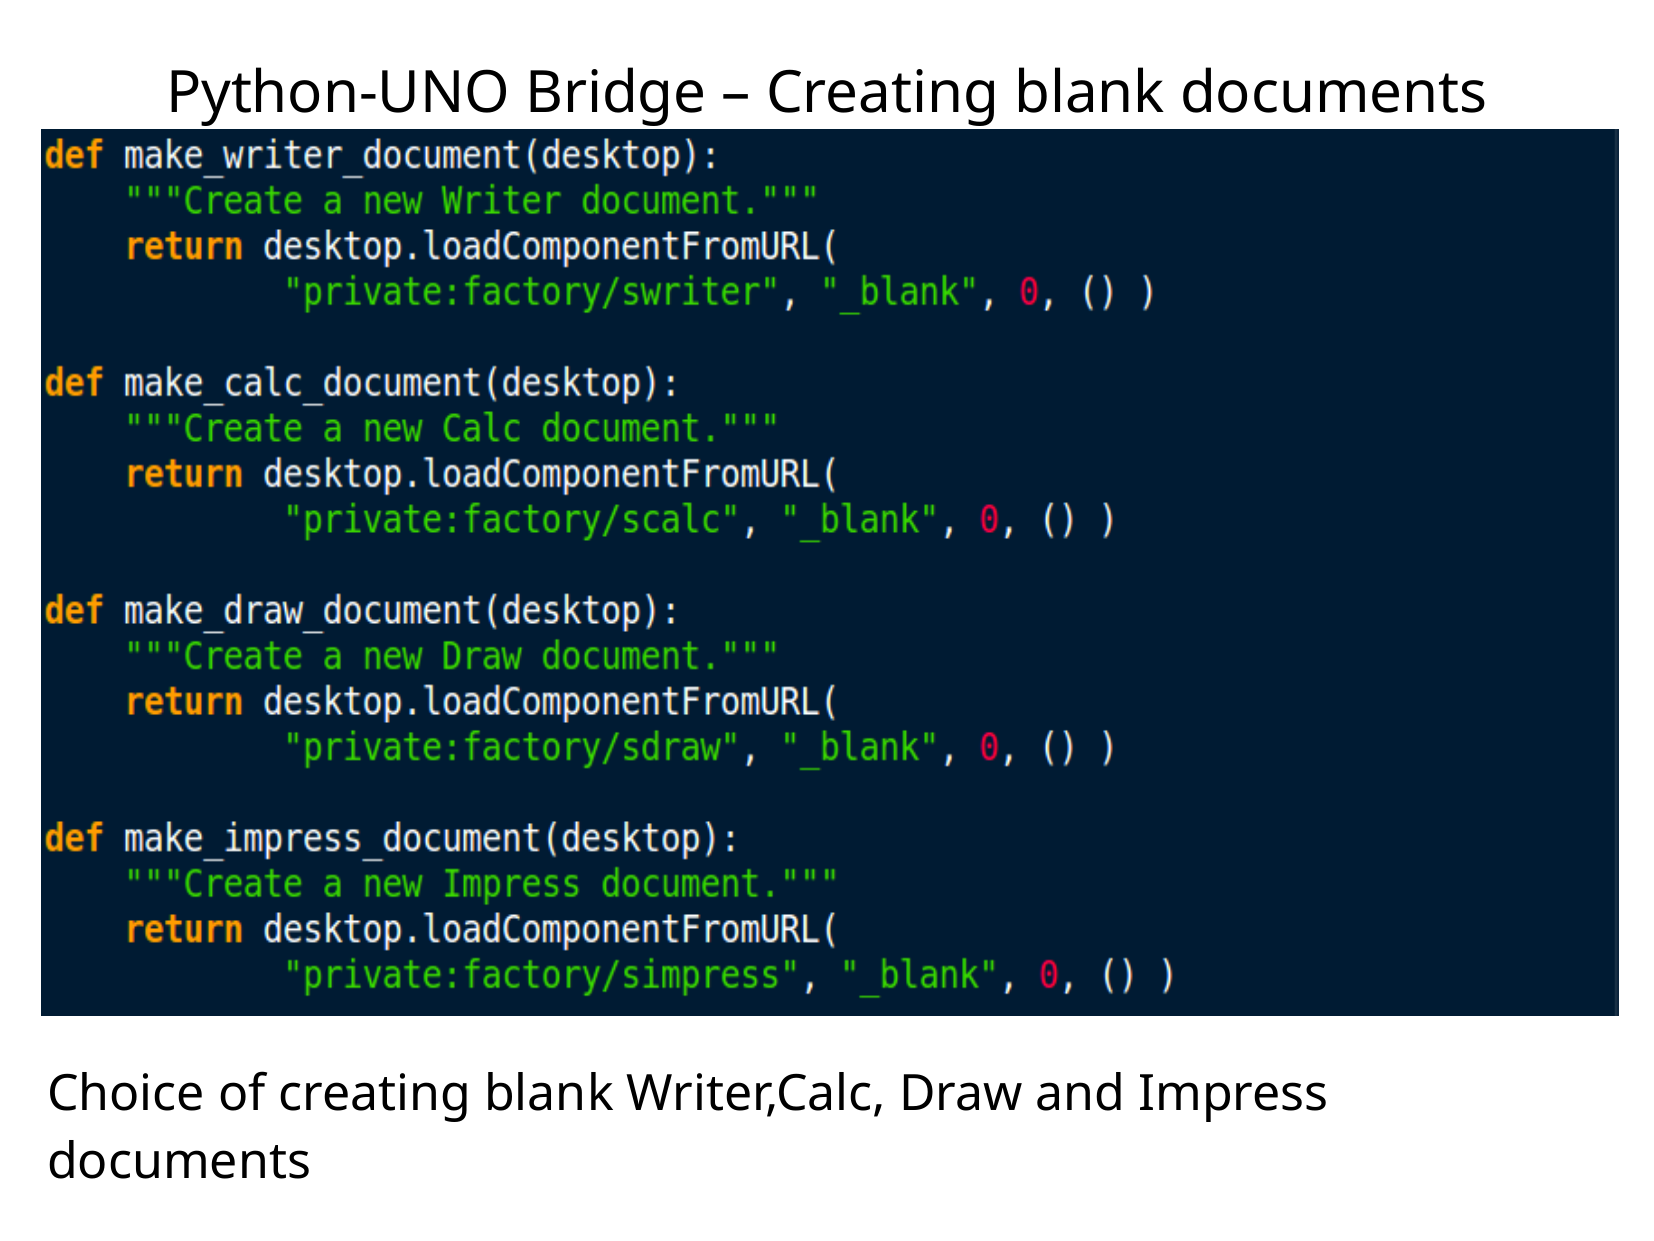

# Python-UNO Bridge – Creating blank documents
Choice of creating blank Writer,Calc, Draw and Impress documents